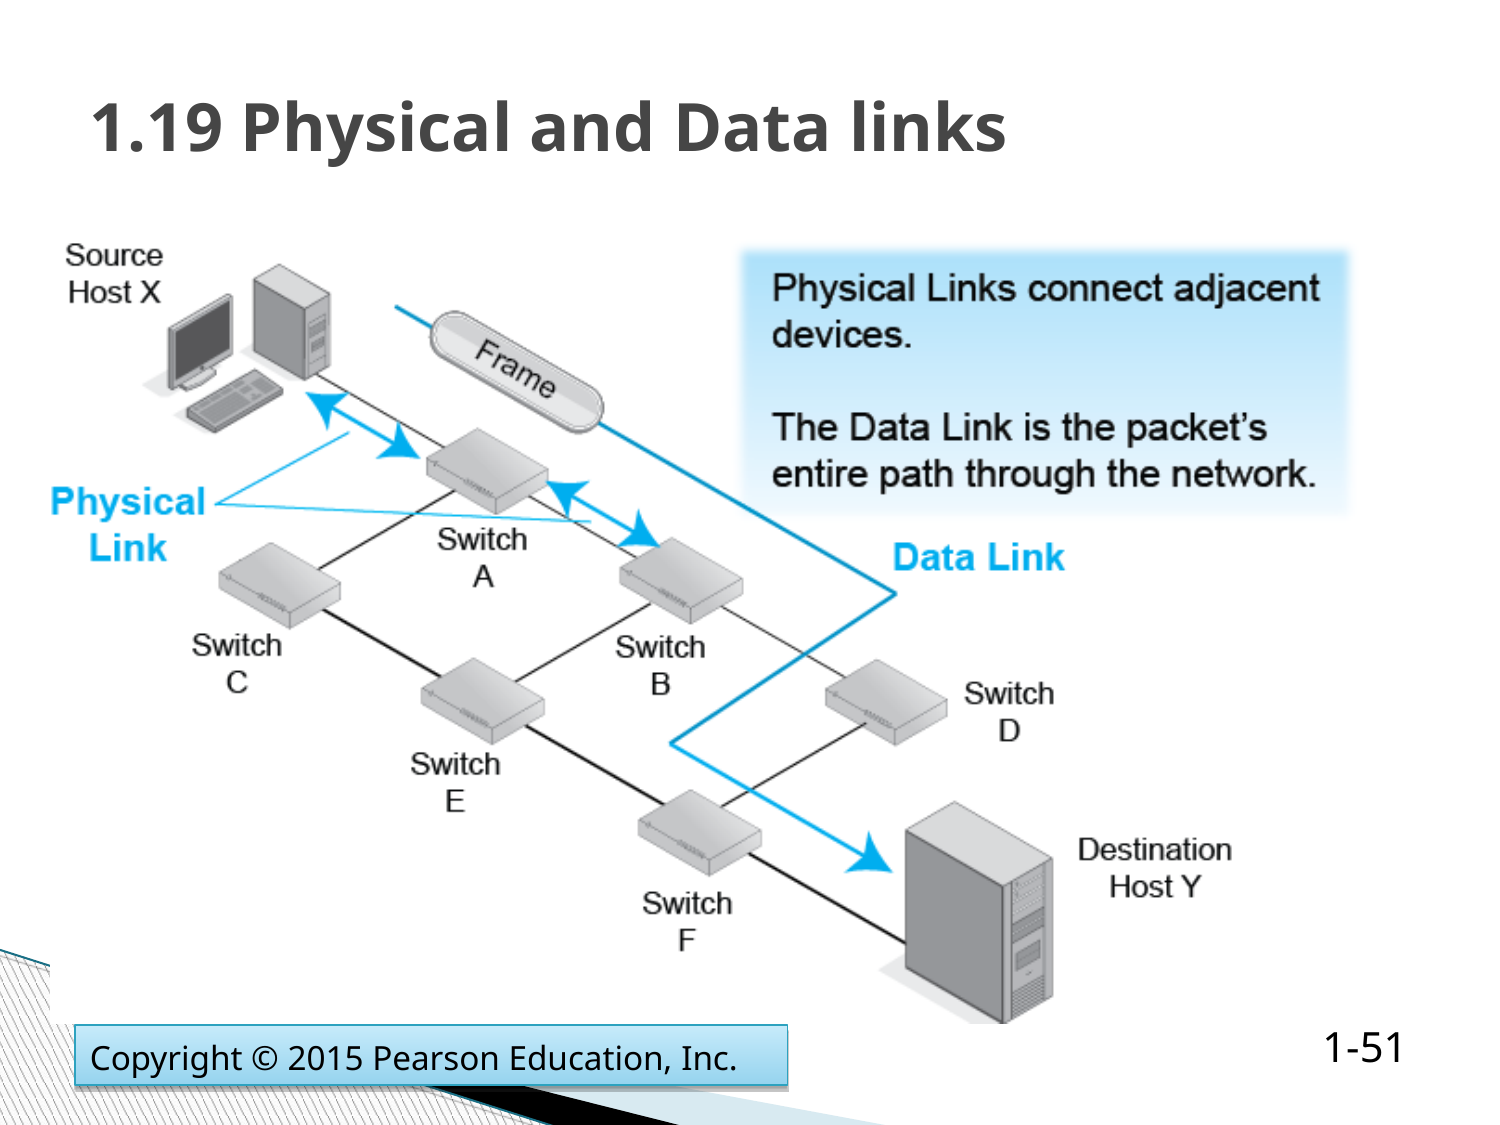

# 1.19 Physical and Data links
Copyright © 2015 Pearson Education, Inc.